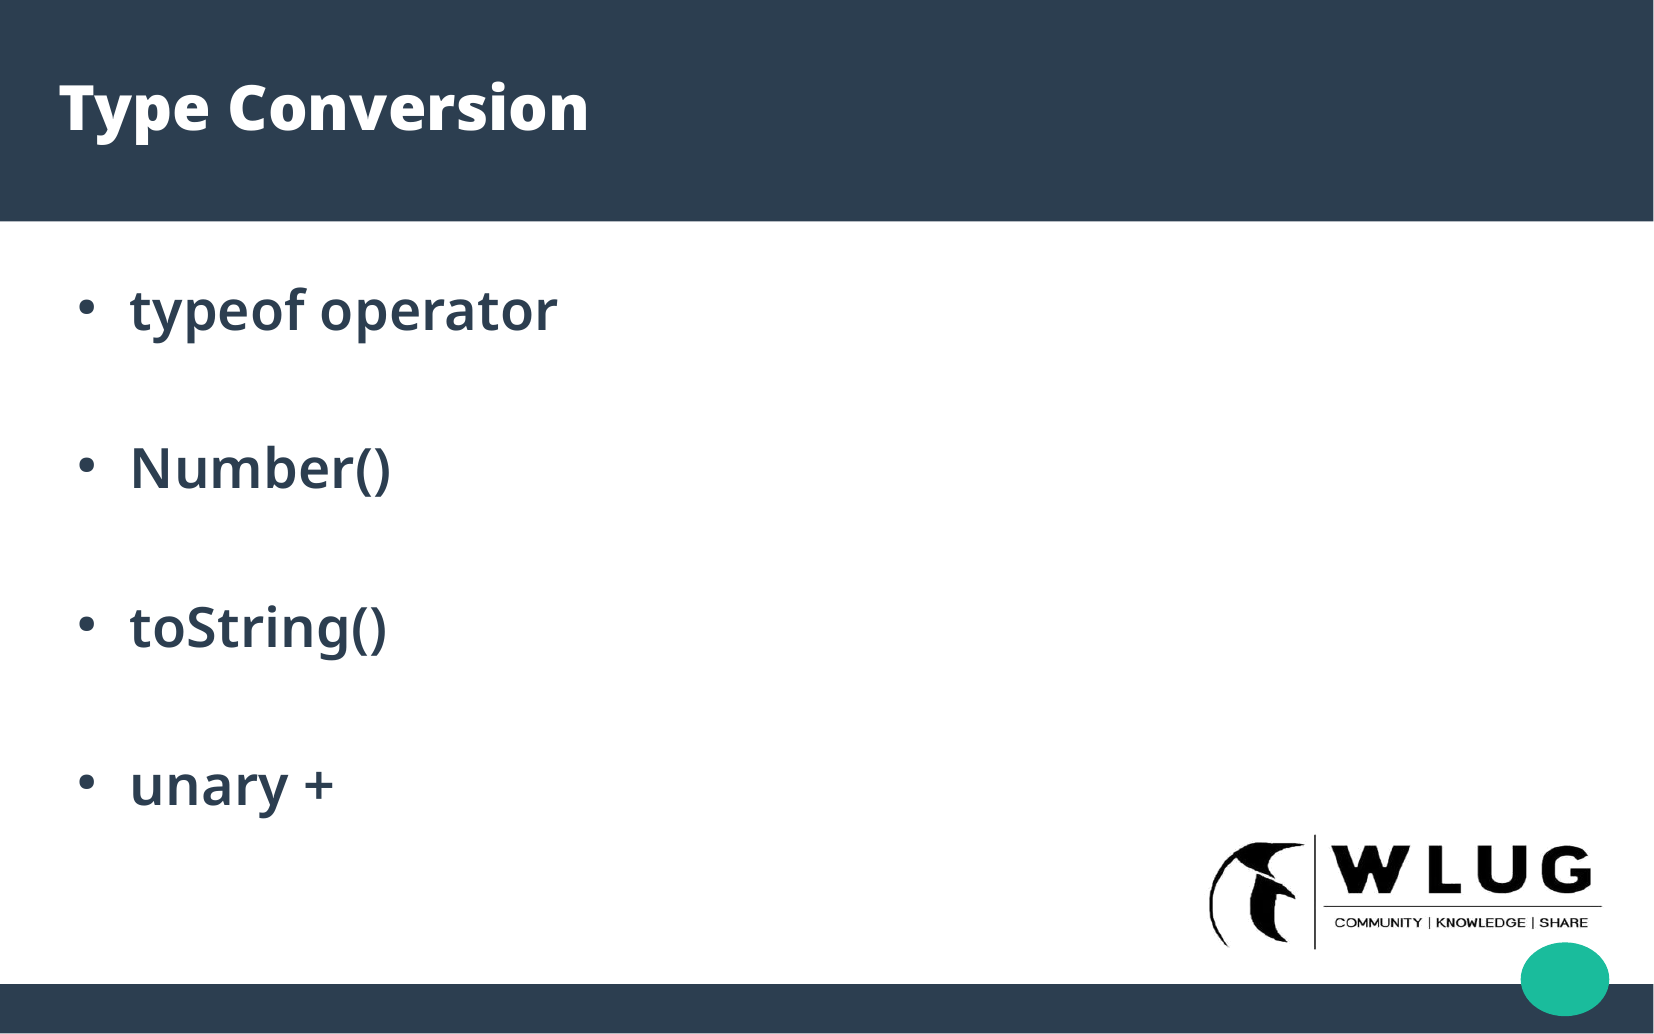

# Type Conversion
typeof operator
Number()
toString()
unary +